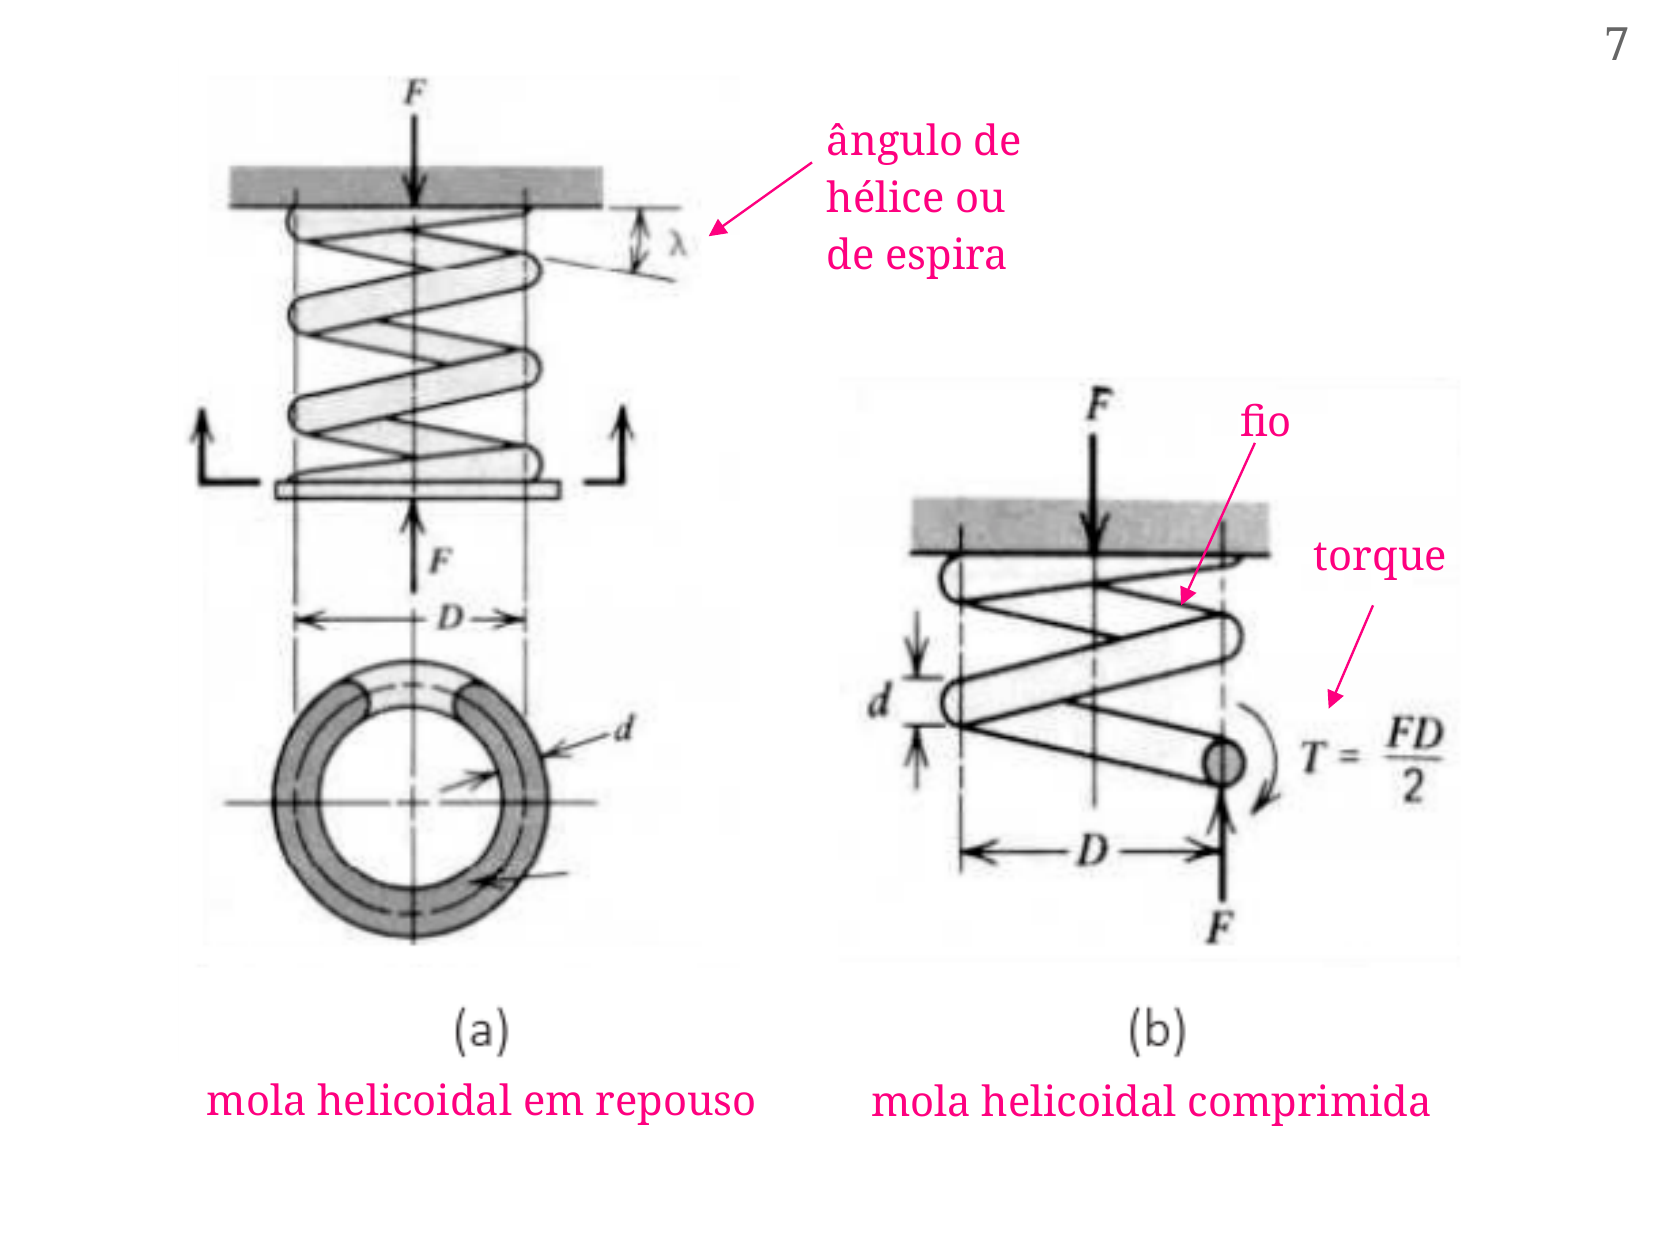

7
#
ângulo de hélice ou de espira
fio
torque
mola helicoidal em repouso
mola helicoidal comprimida